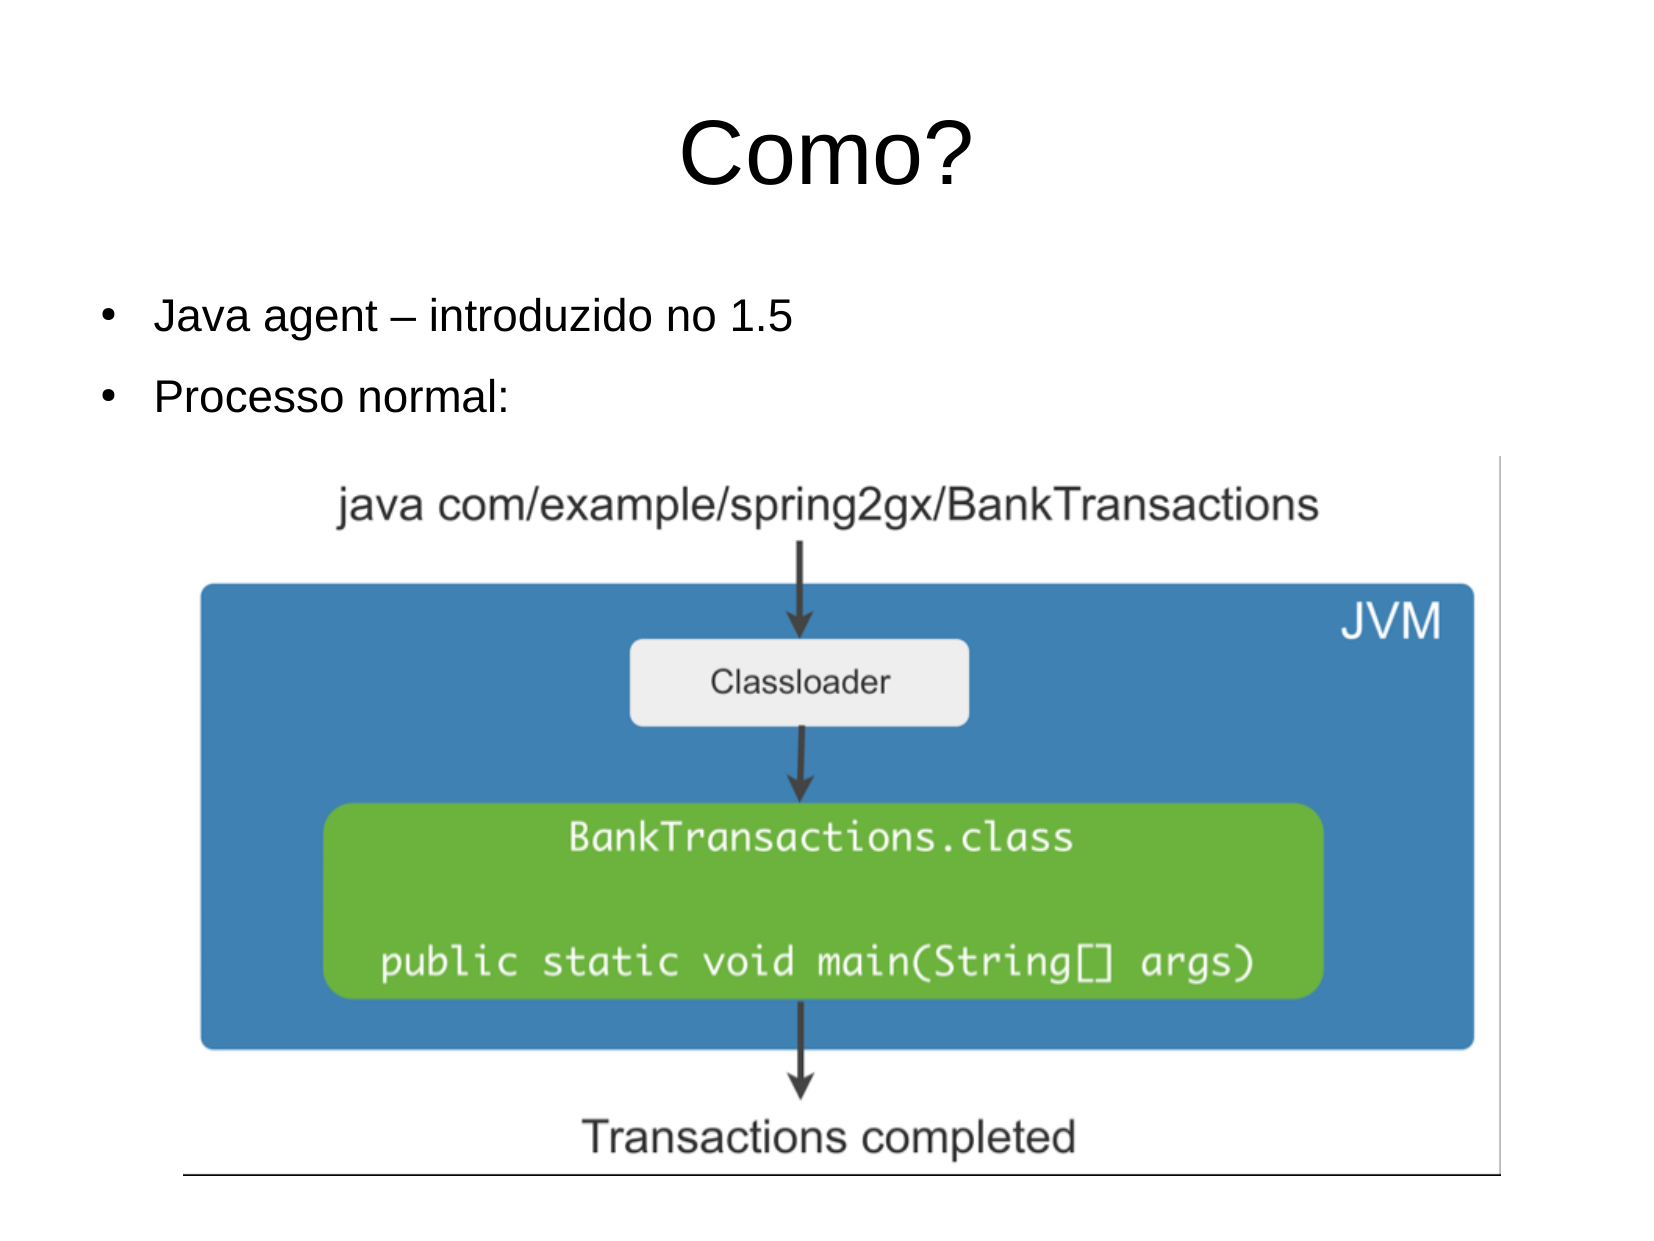

# Como?
Java agent – introduzido no 1.5
Processo normal: